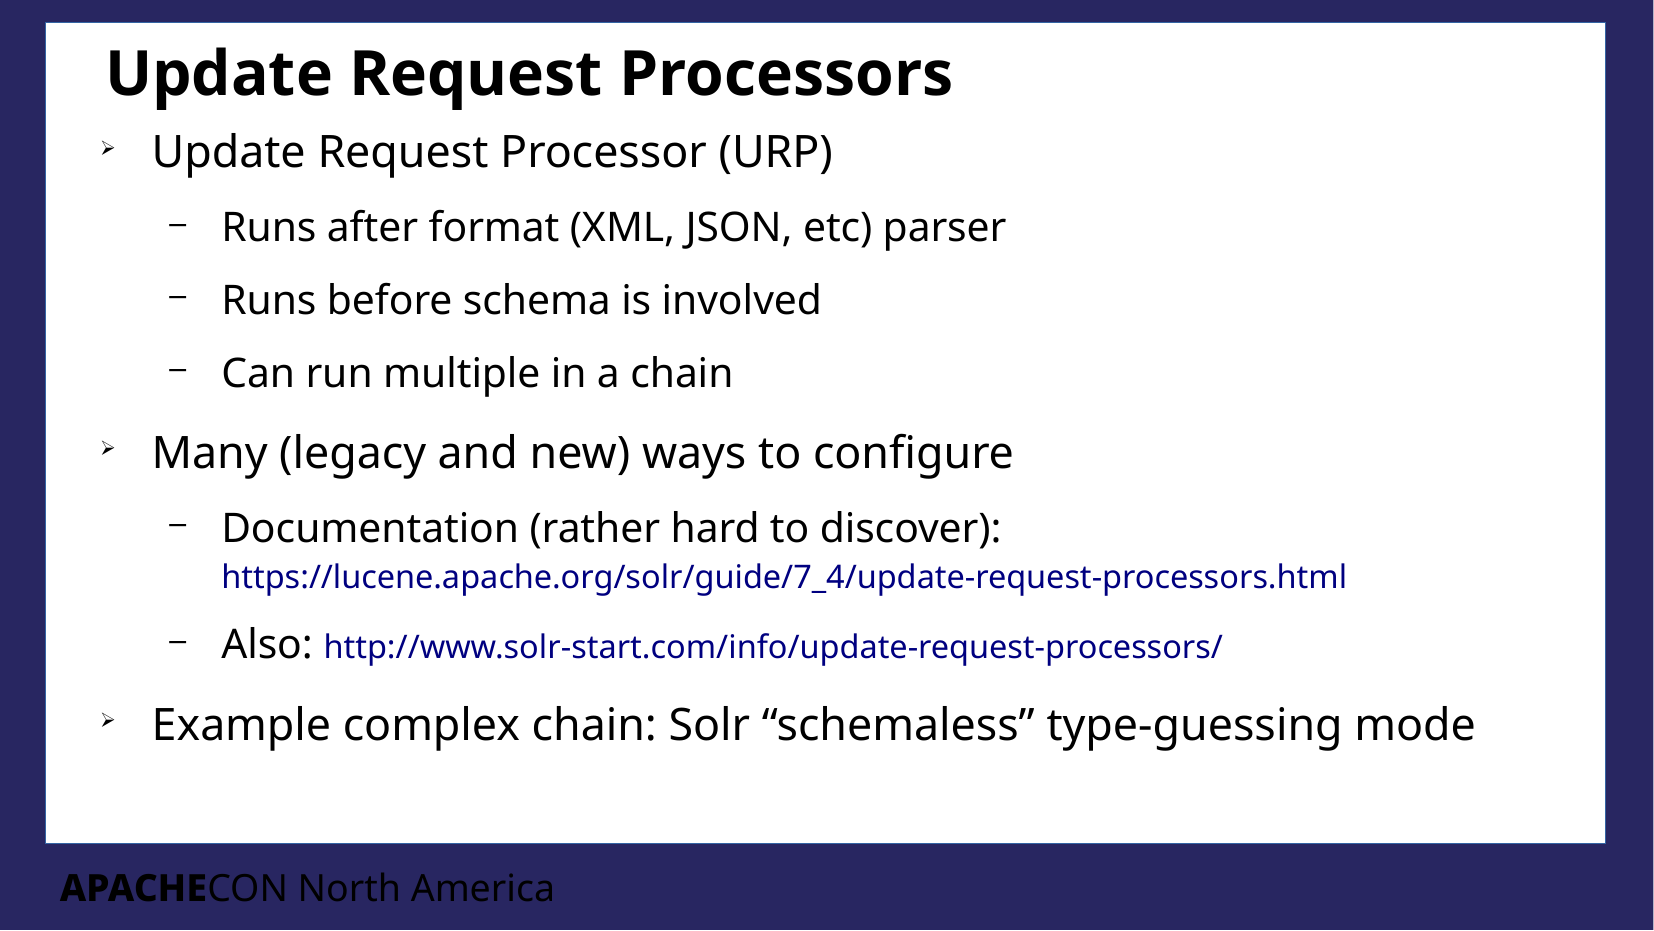

# Update Request Processors
Update Request Processor (URP)
Runs after format (XML, JSON, etc) parser
Runs before schema is involved
Can run multiple in a chain
Many (legacy and new) ways to configure
Documentation (rather hard to discover): https://lucene.apache.org/solr/guide/7_4/update-request-processors.html
Also: http://www.solr-start.com/info/update-request-processors/
Example complex chain: Solr “schemaless” type-guessing mode